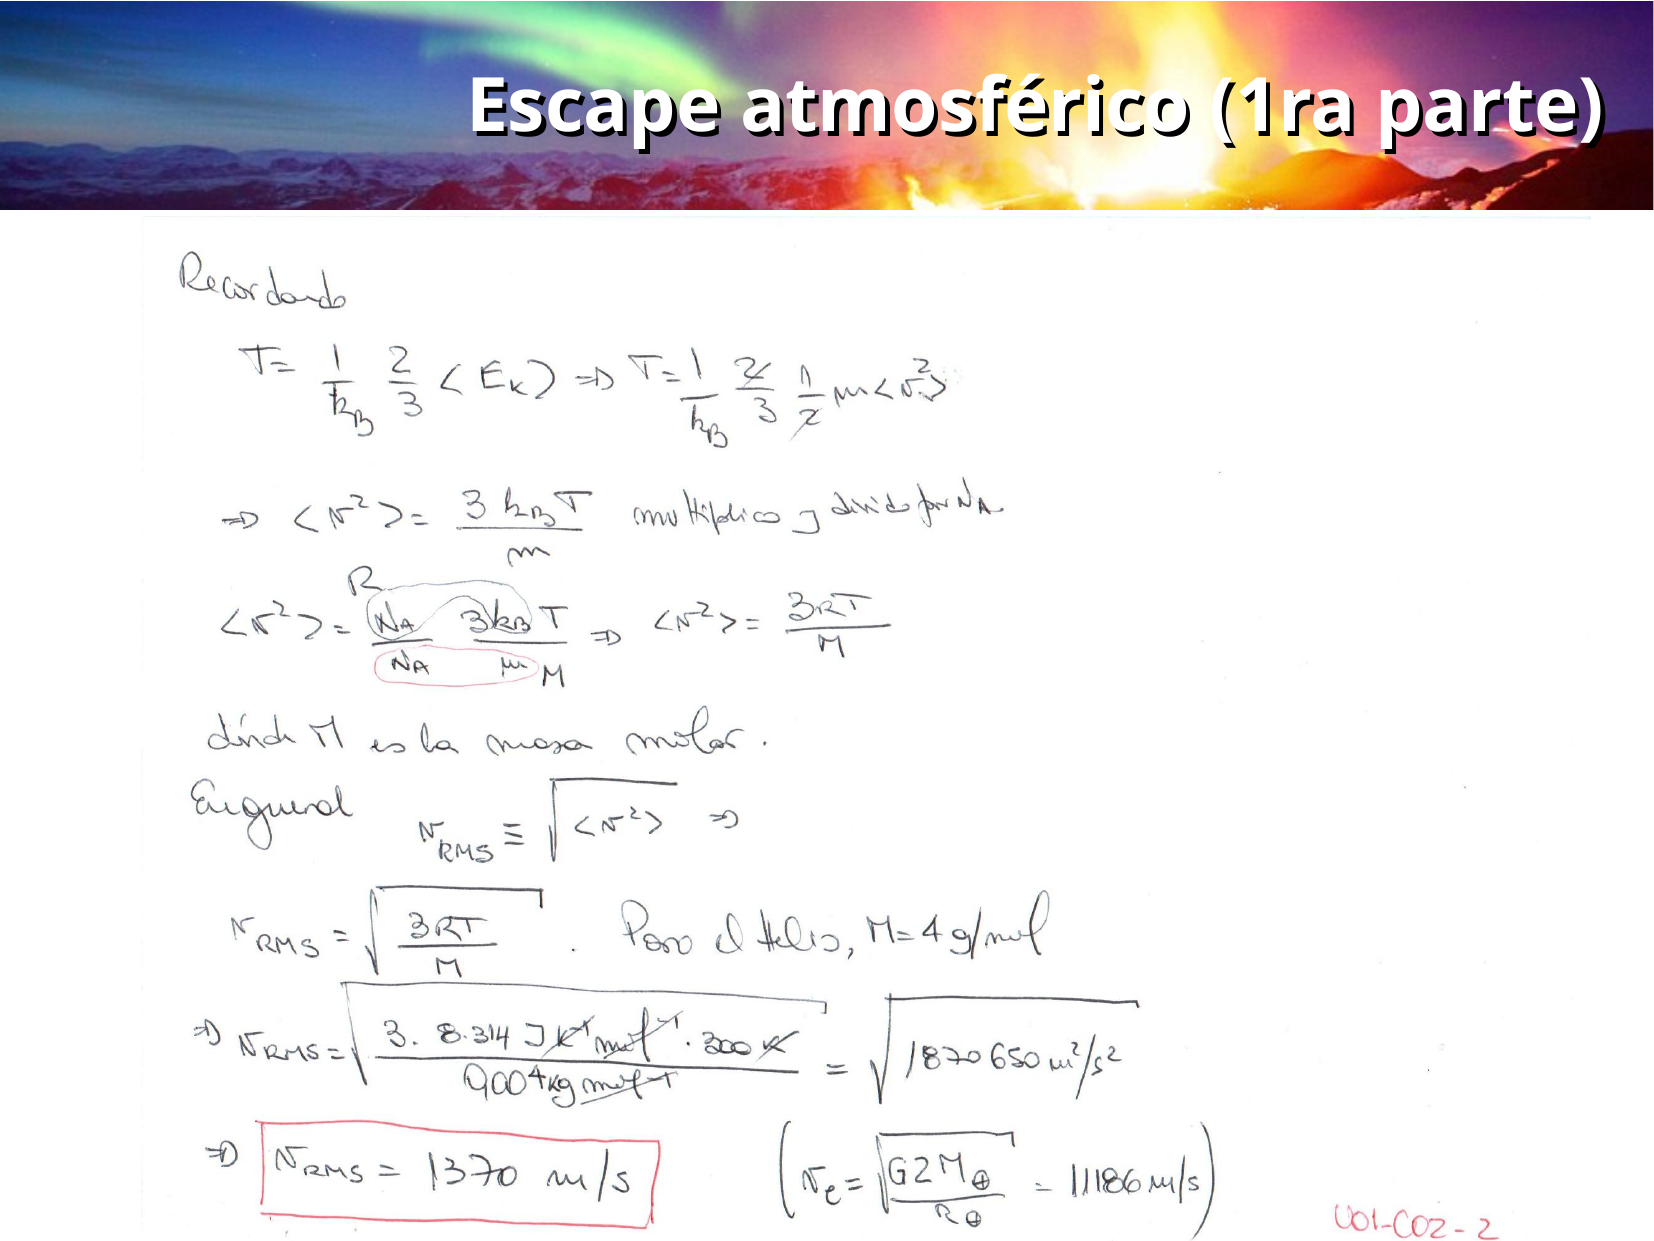

# Escape atmosférico (1ra parte)
F3B 2021
26